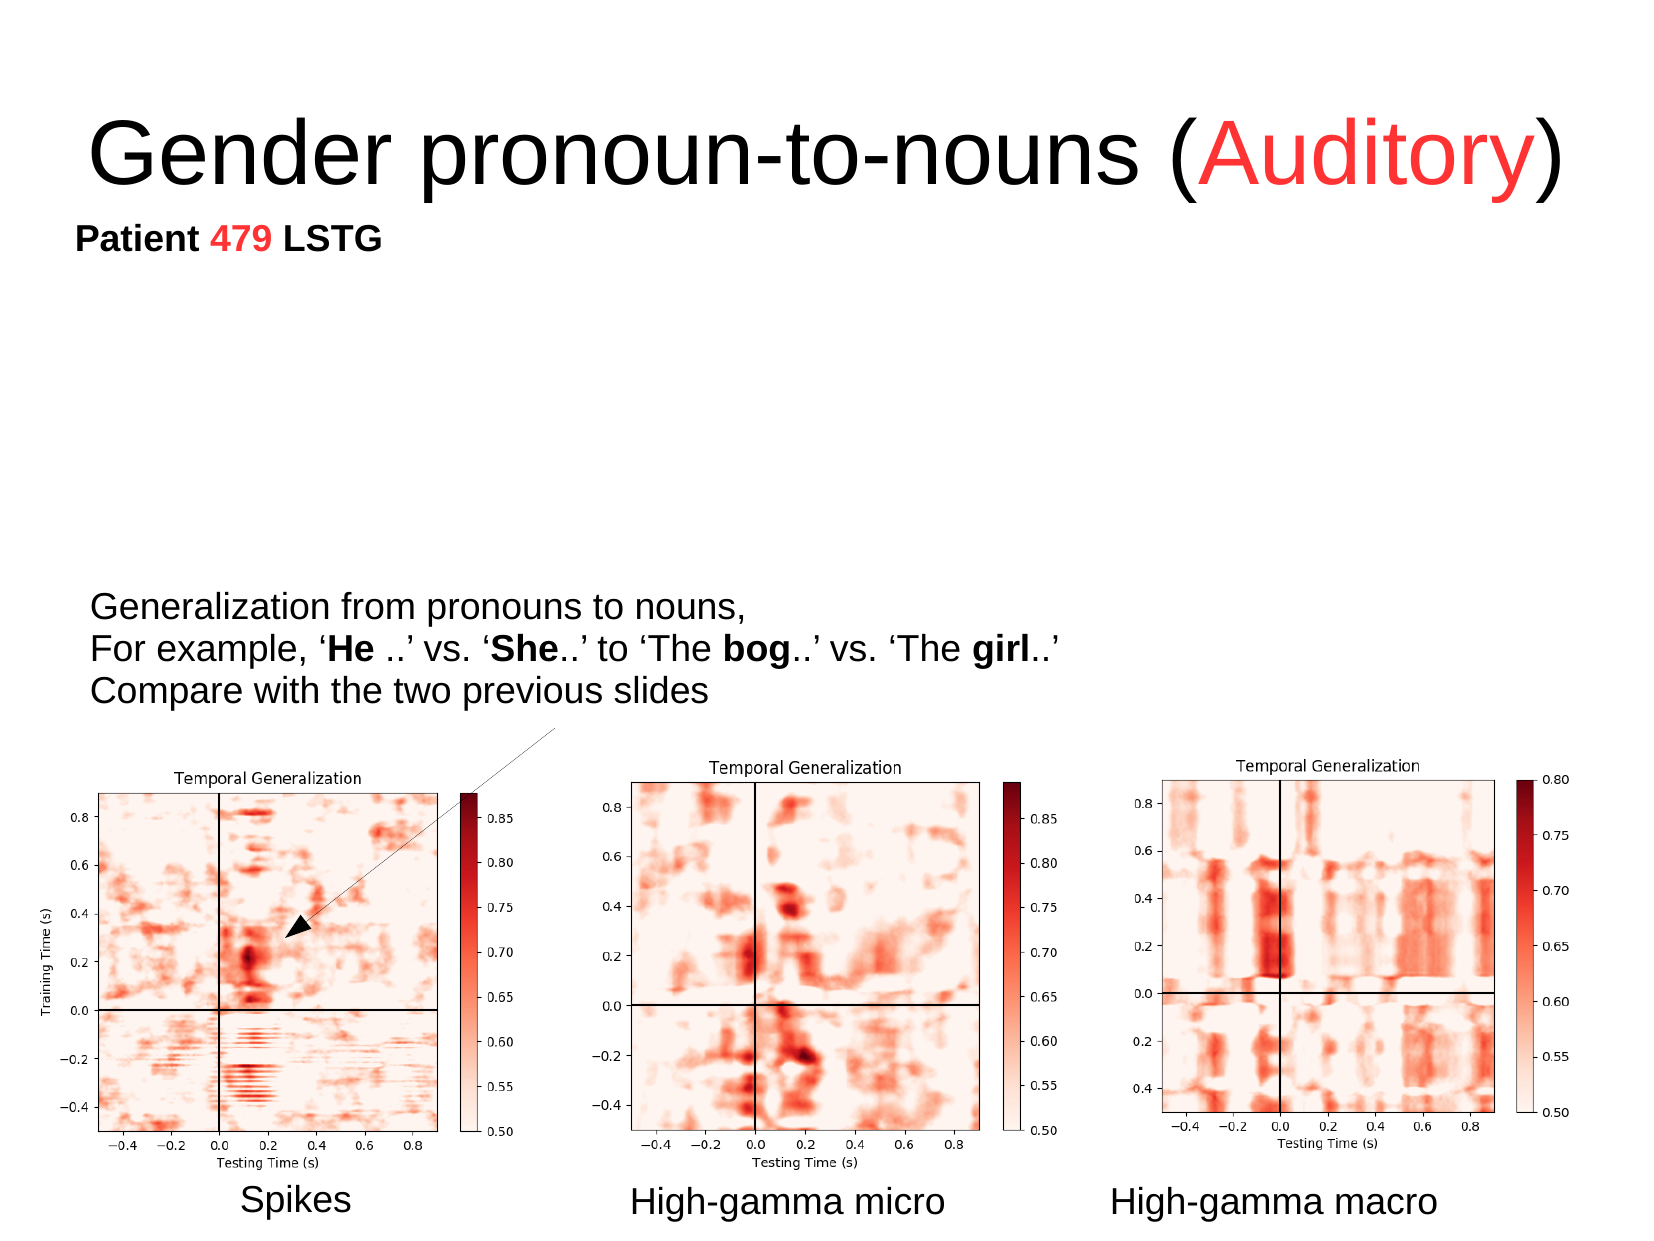

# Gender pronoun-to-nouns (Auditory)
Patient 479 LSTG
Generalization from pronouns to nouns,
For example, ‘He ..’ vs. ‘She..’ to ‘The bog..’ vs. ‘The girl..’
Compare with the two previous slides
Spikes
High-gamma micro
High-gamma macro